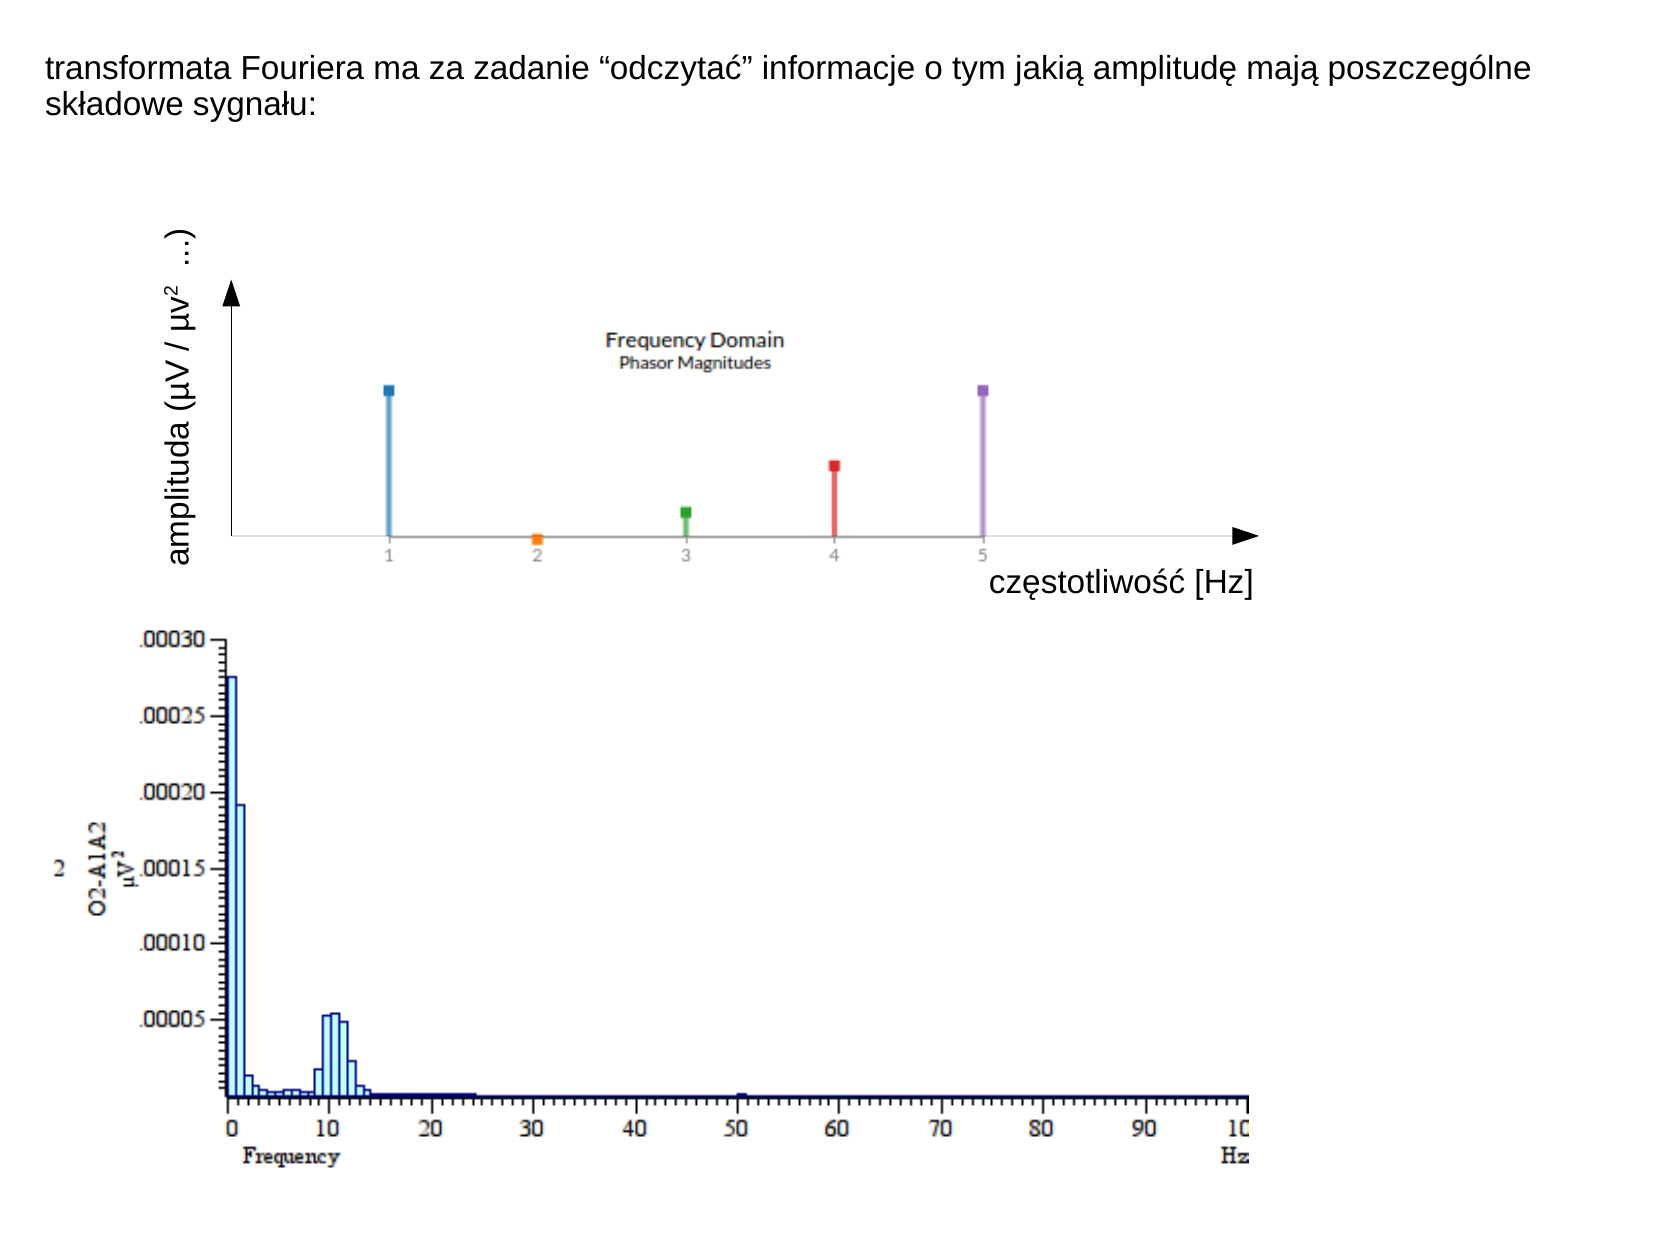

transformata Fouriera ma za zadanie “odczytać” informacje o tym jakią amplitudę mają poszczególne składowe sygnału:
amplituda (µV / µv2 ...)
częstotliwość [Hz]